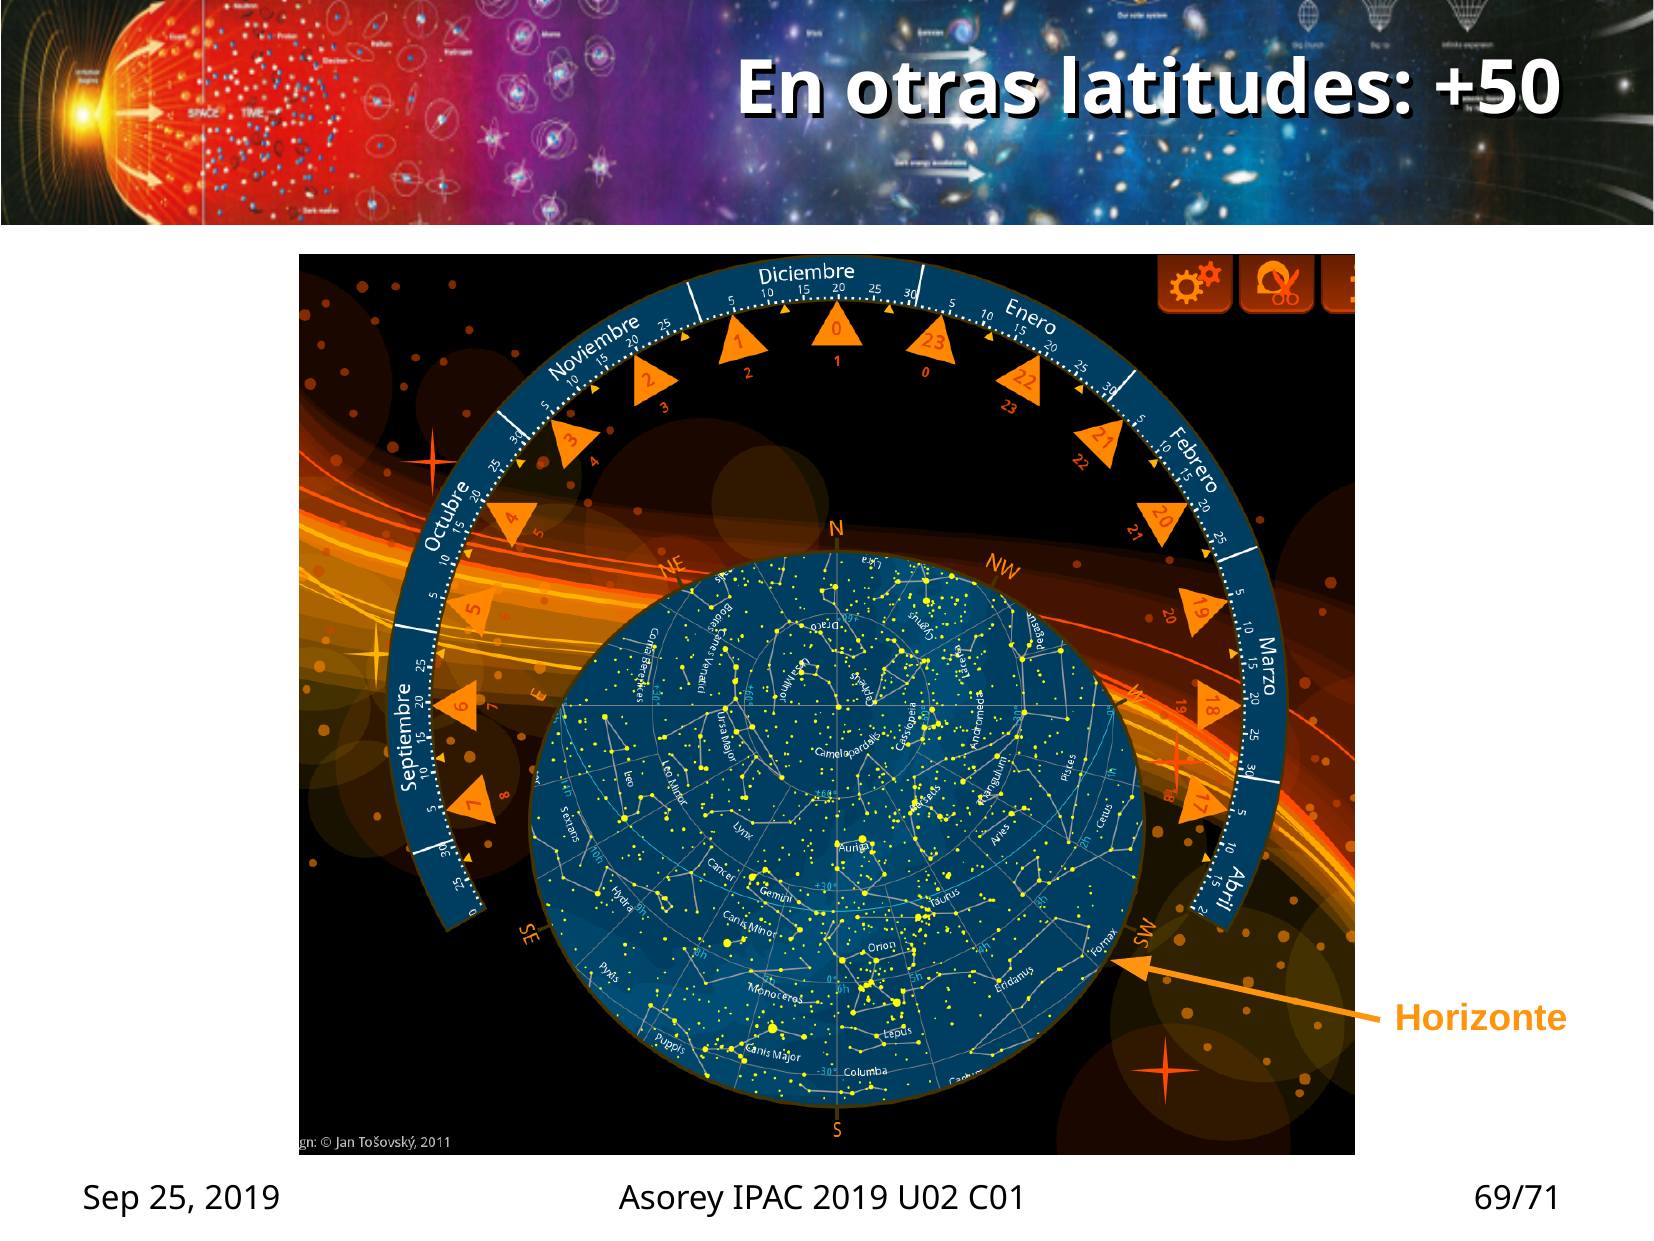

# En otras latitudes: +50
Horizonte
Sep 25, 2019
Asorey IPAC 2019 U02 C01
69